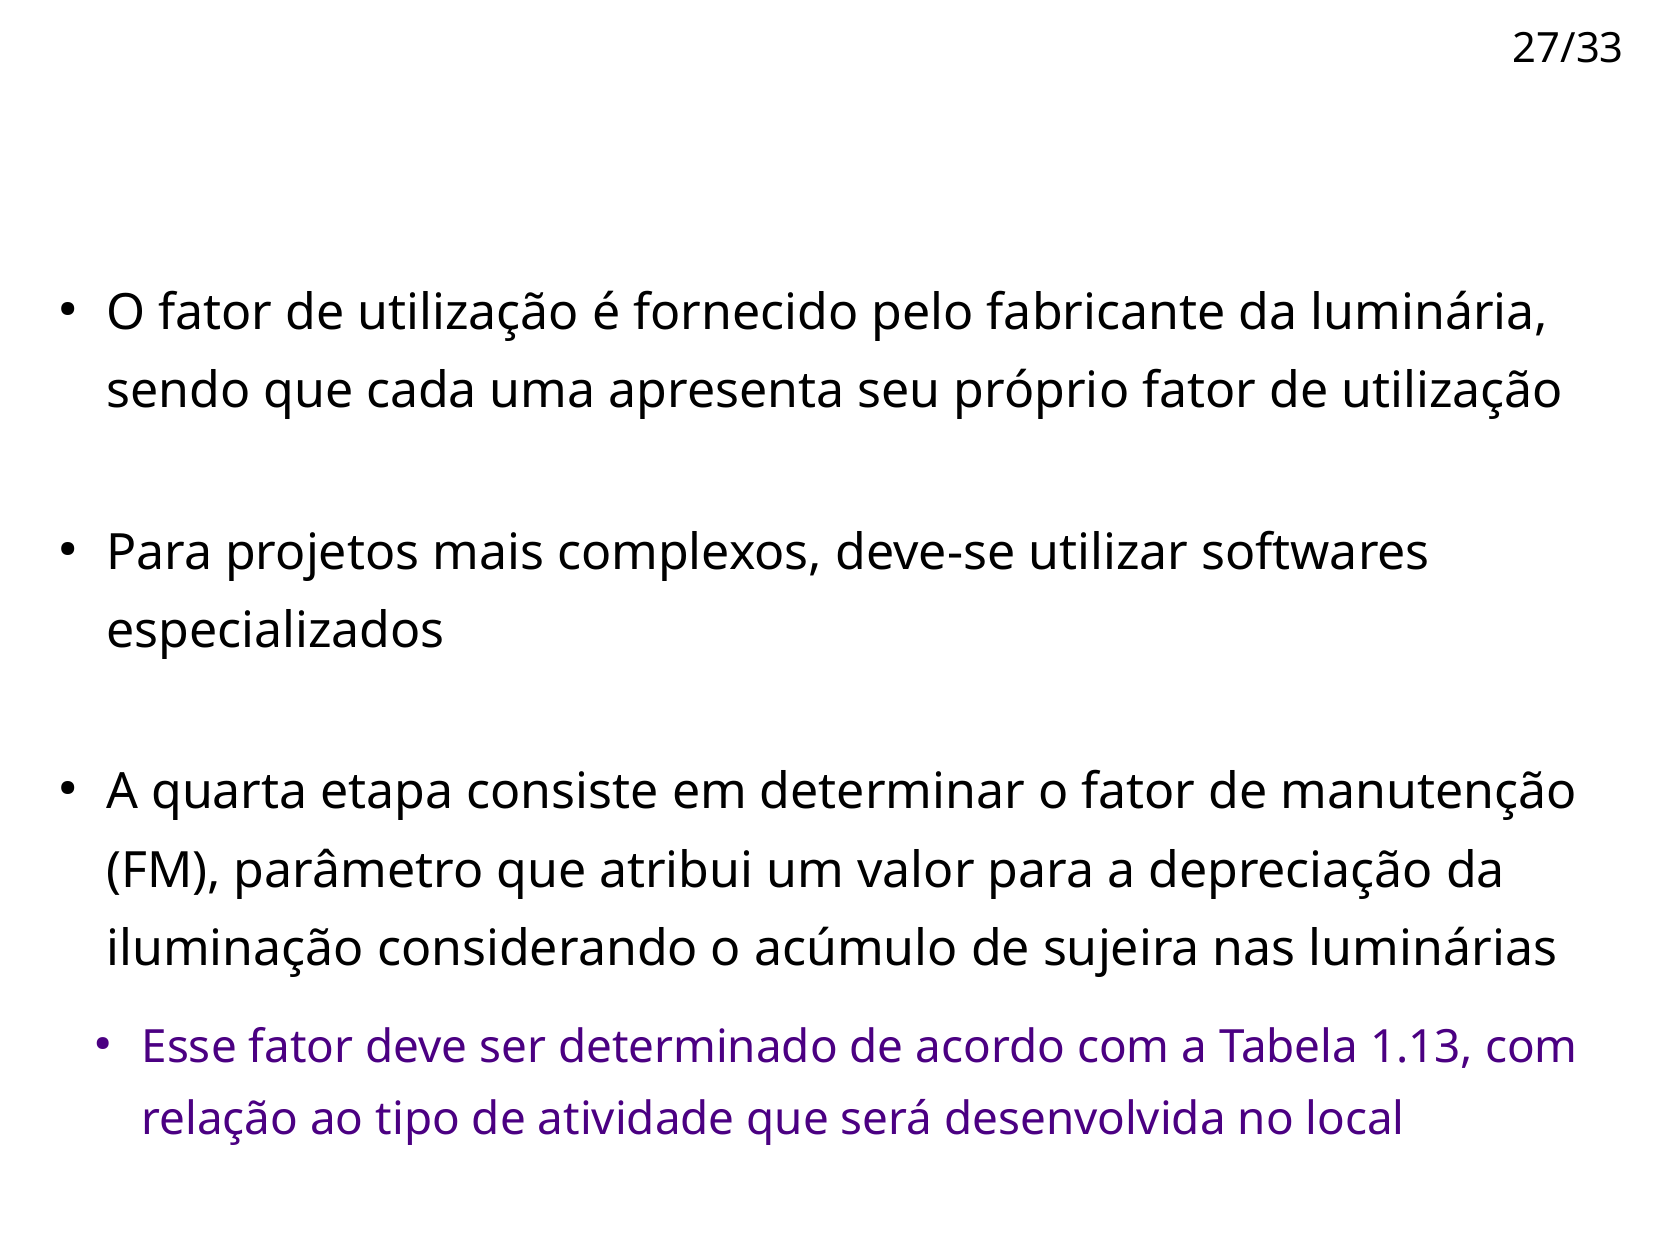

27
#
O fator de utilização é fornecido pelo fabricante da luminária, sendo que cada uma apresenta seu próprio fator de utilização
Para projetos mais complexos, deve-se utilizar softwares especializados
A quarta etapa consiste em determinar o fator de manutenção (FM), parâmetro que atribui um valor para a depreciação da iluminação considerando o acúmulo de sujeira nas luminárias
Esse fator deve ser determinado de acordo com a Tabela 1.13, com relação ao tipo de atividade que será desenvolvida no local